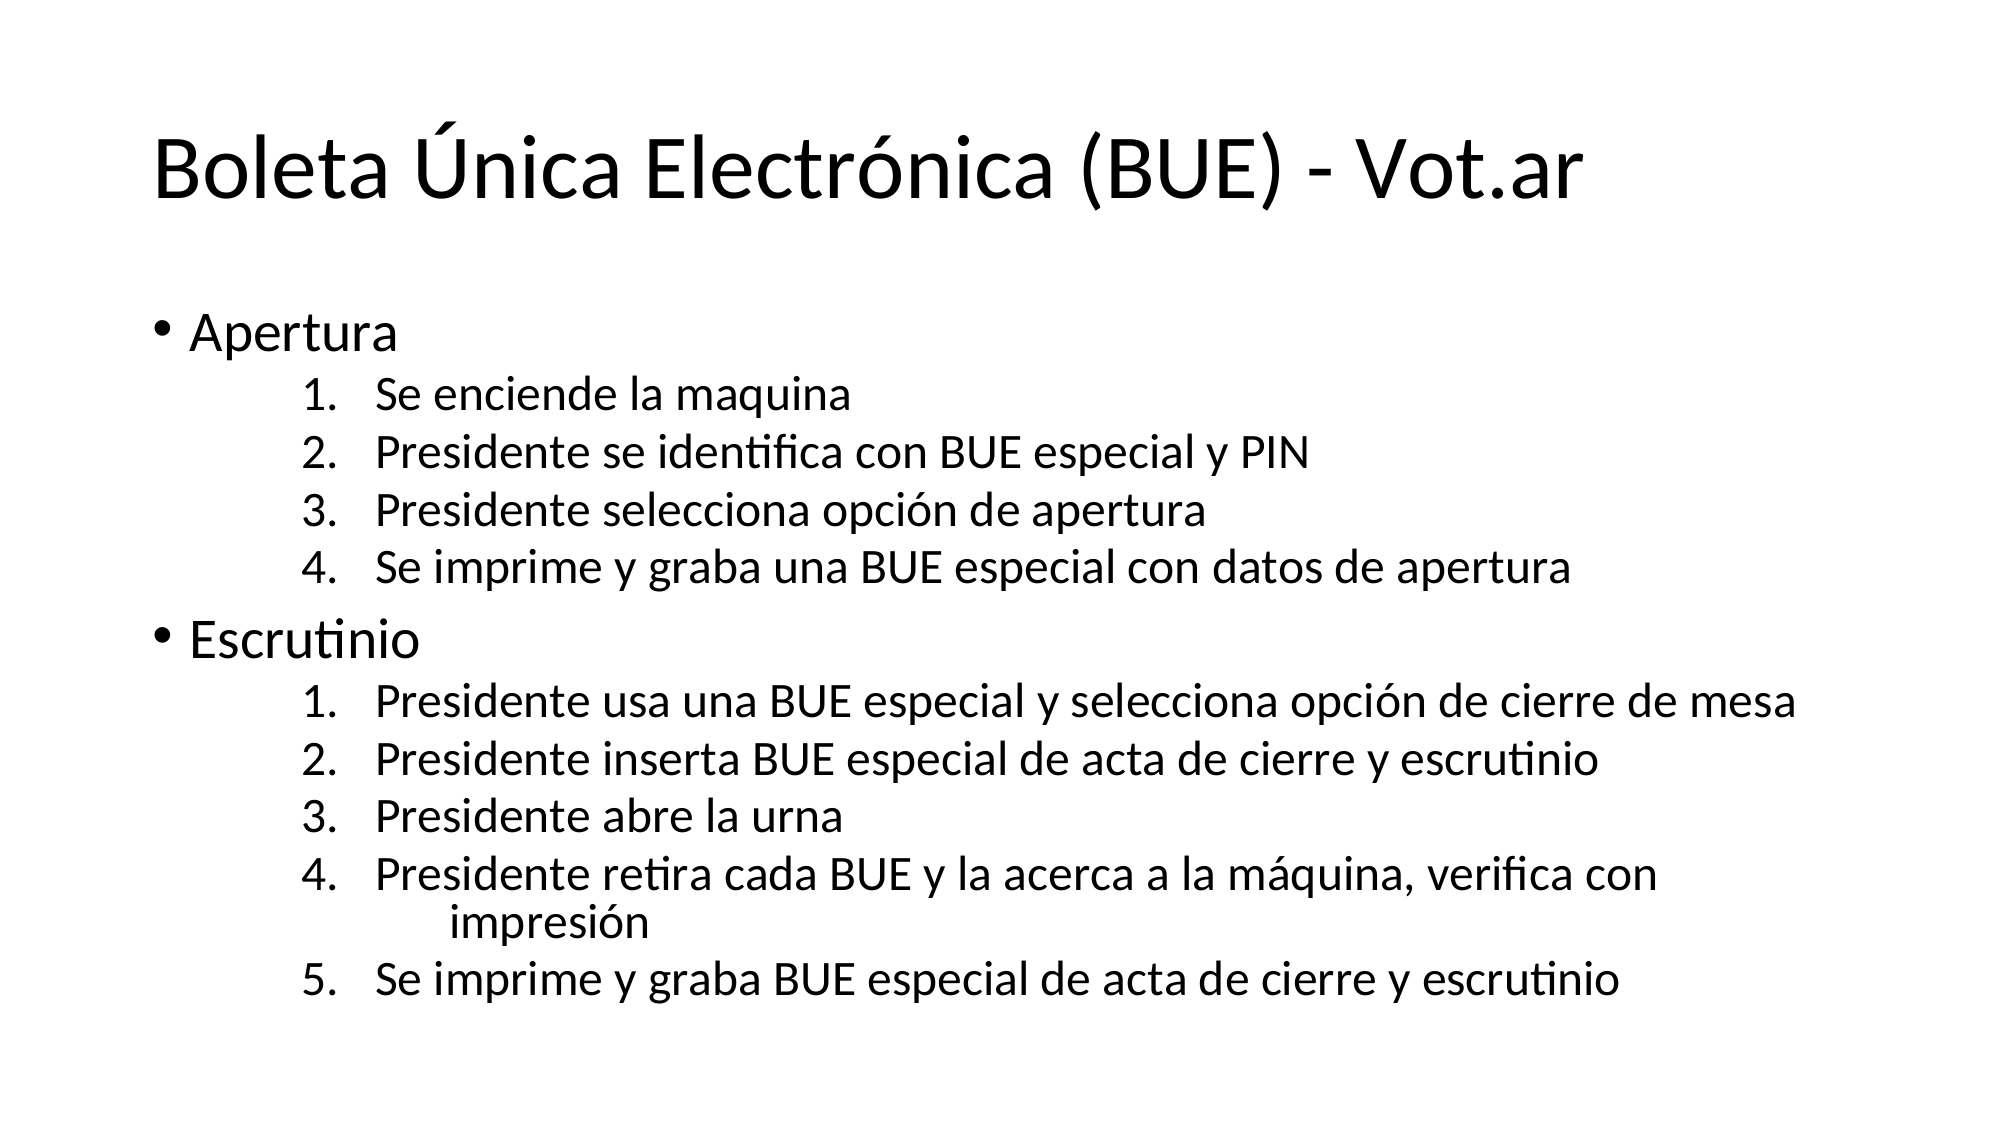

# Boleta Única Electrónica (BUE) - Vot.ar
Apertura
Se enciende la maquina
Presidente se identifica con BUE especial y PIN
Presidente selecciona opción de apertura
Se imprime y graba una BUE especial con datos de apertura
Escrutinio
Presidente usa una BUE especial y selecciona opción de cierre de mesa
Presidente inserta BUE especial de acta de cierre y escrutinio
Presidente abre la urna
Presidente retira cada BUE y la acerca a la máquina, verifica con impresión
Se imprime y graba BUE especial de acta de cierre y escrutinio